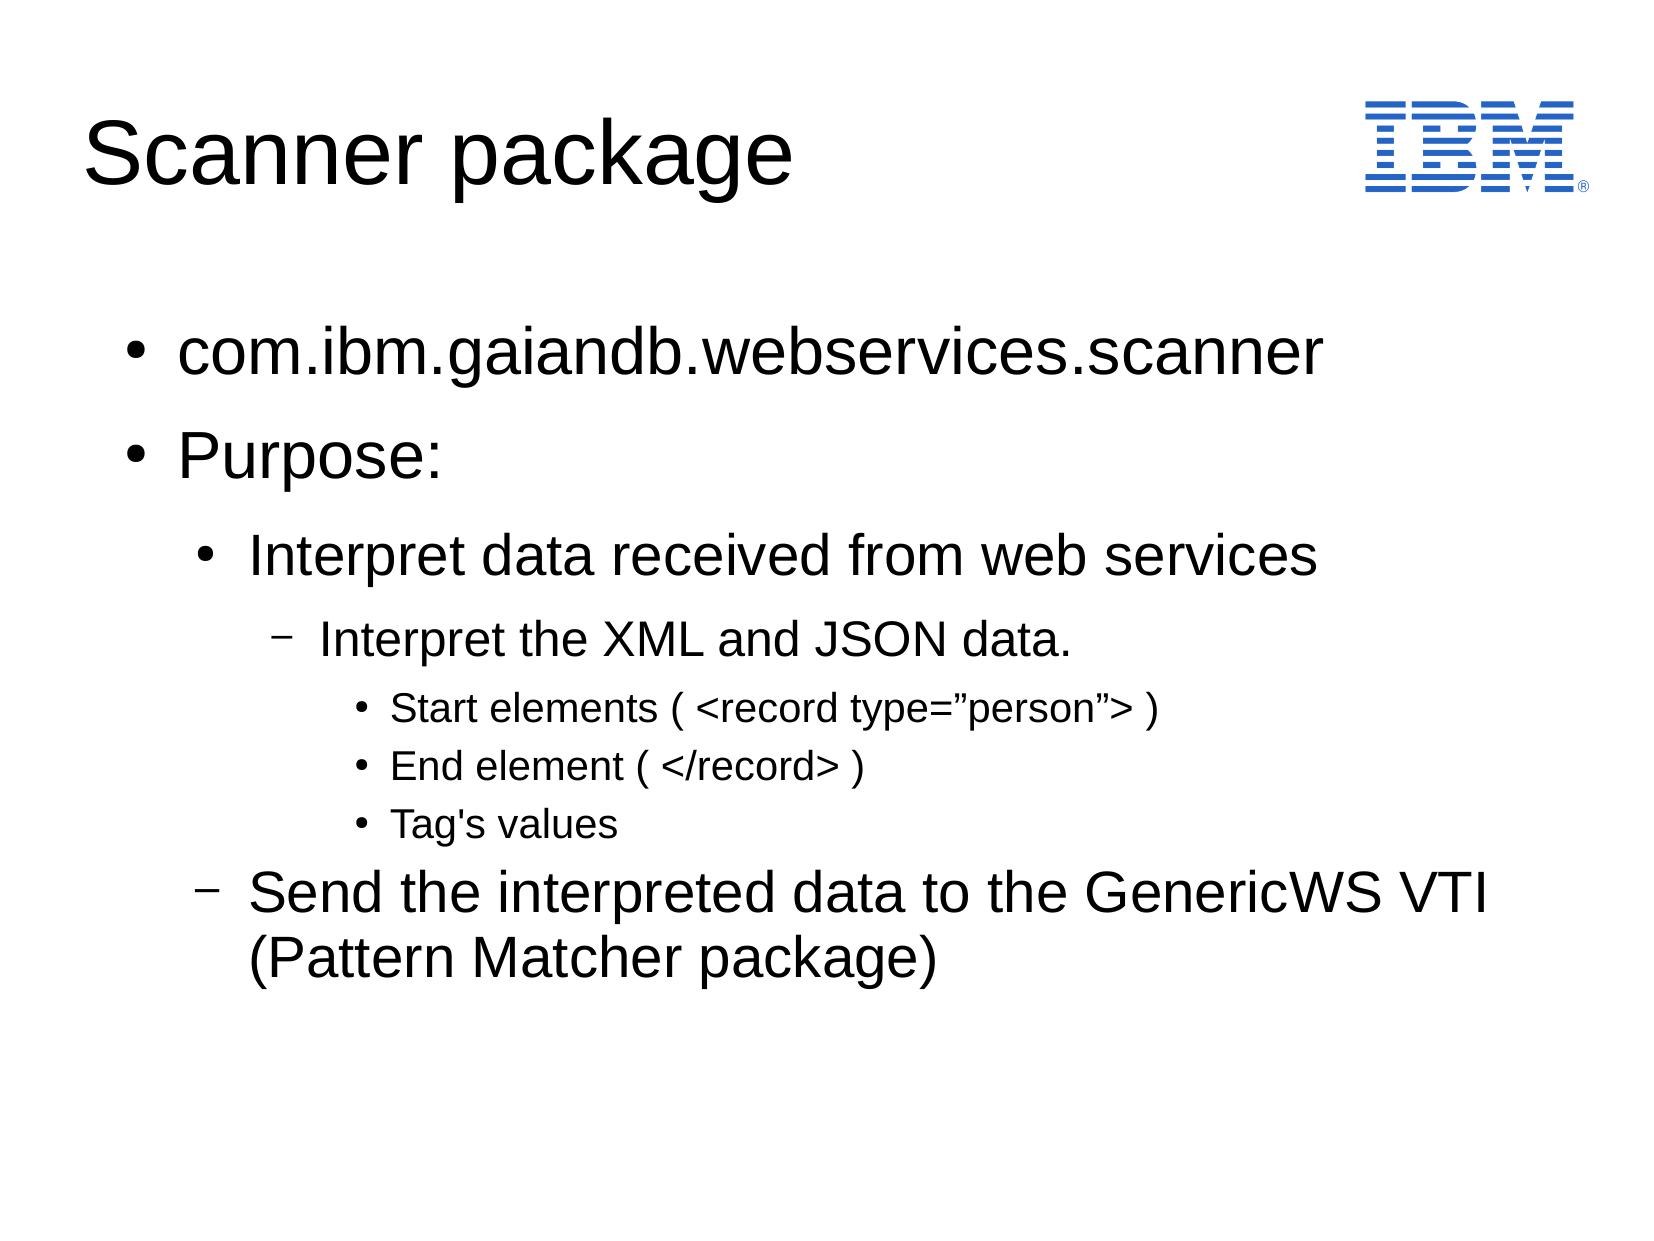

# Scanner package
com.ibm.gaiandb.webservices.scanner
Purpose:
Interpret data received from web services
Interpret the XML and JSON data.
Start elements ( <record type=”person”> )
End element ( </record> )
Tag's values
Send the interpreted data to the GenericWS VTI (Pattern Matcher package)